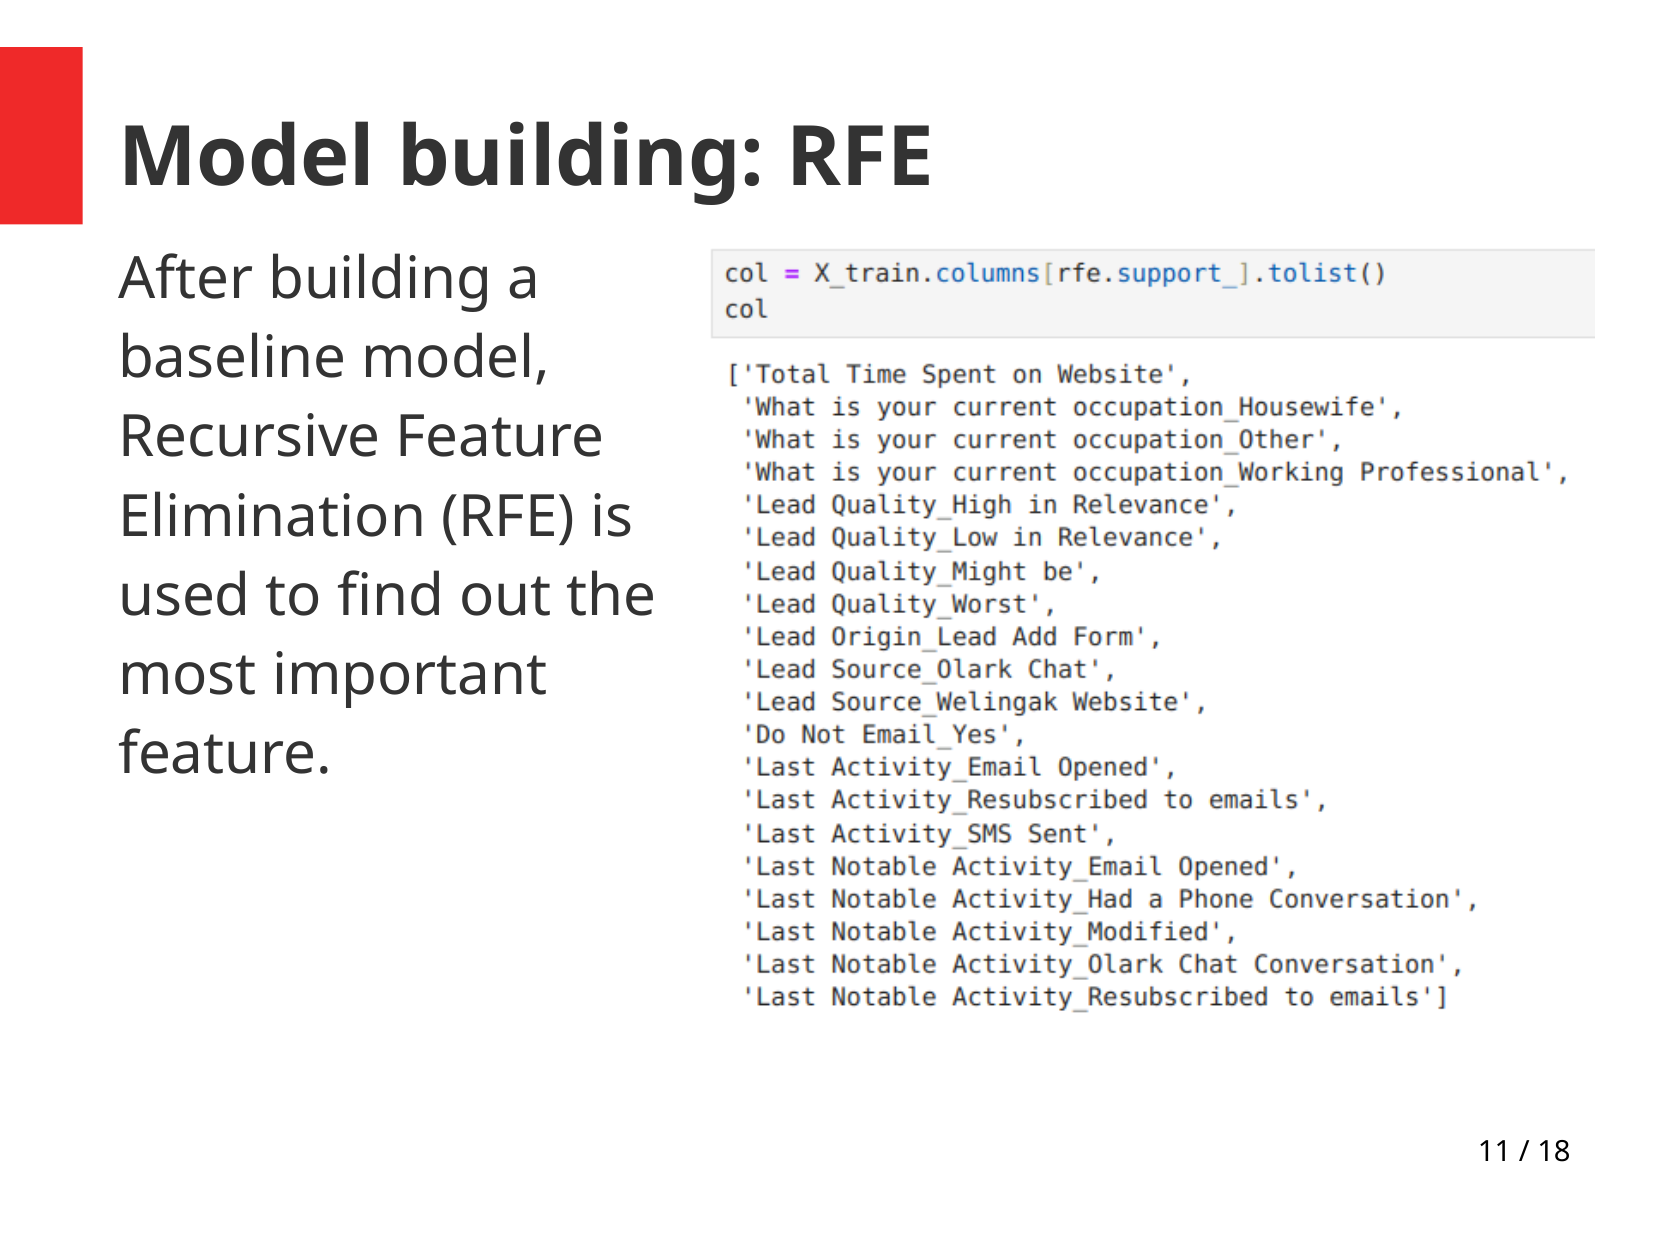

# Model building: RFE
After building a baseline model, Recursive Feature Elimination (RFE) is used to find out the most important feature.
11